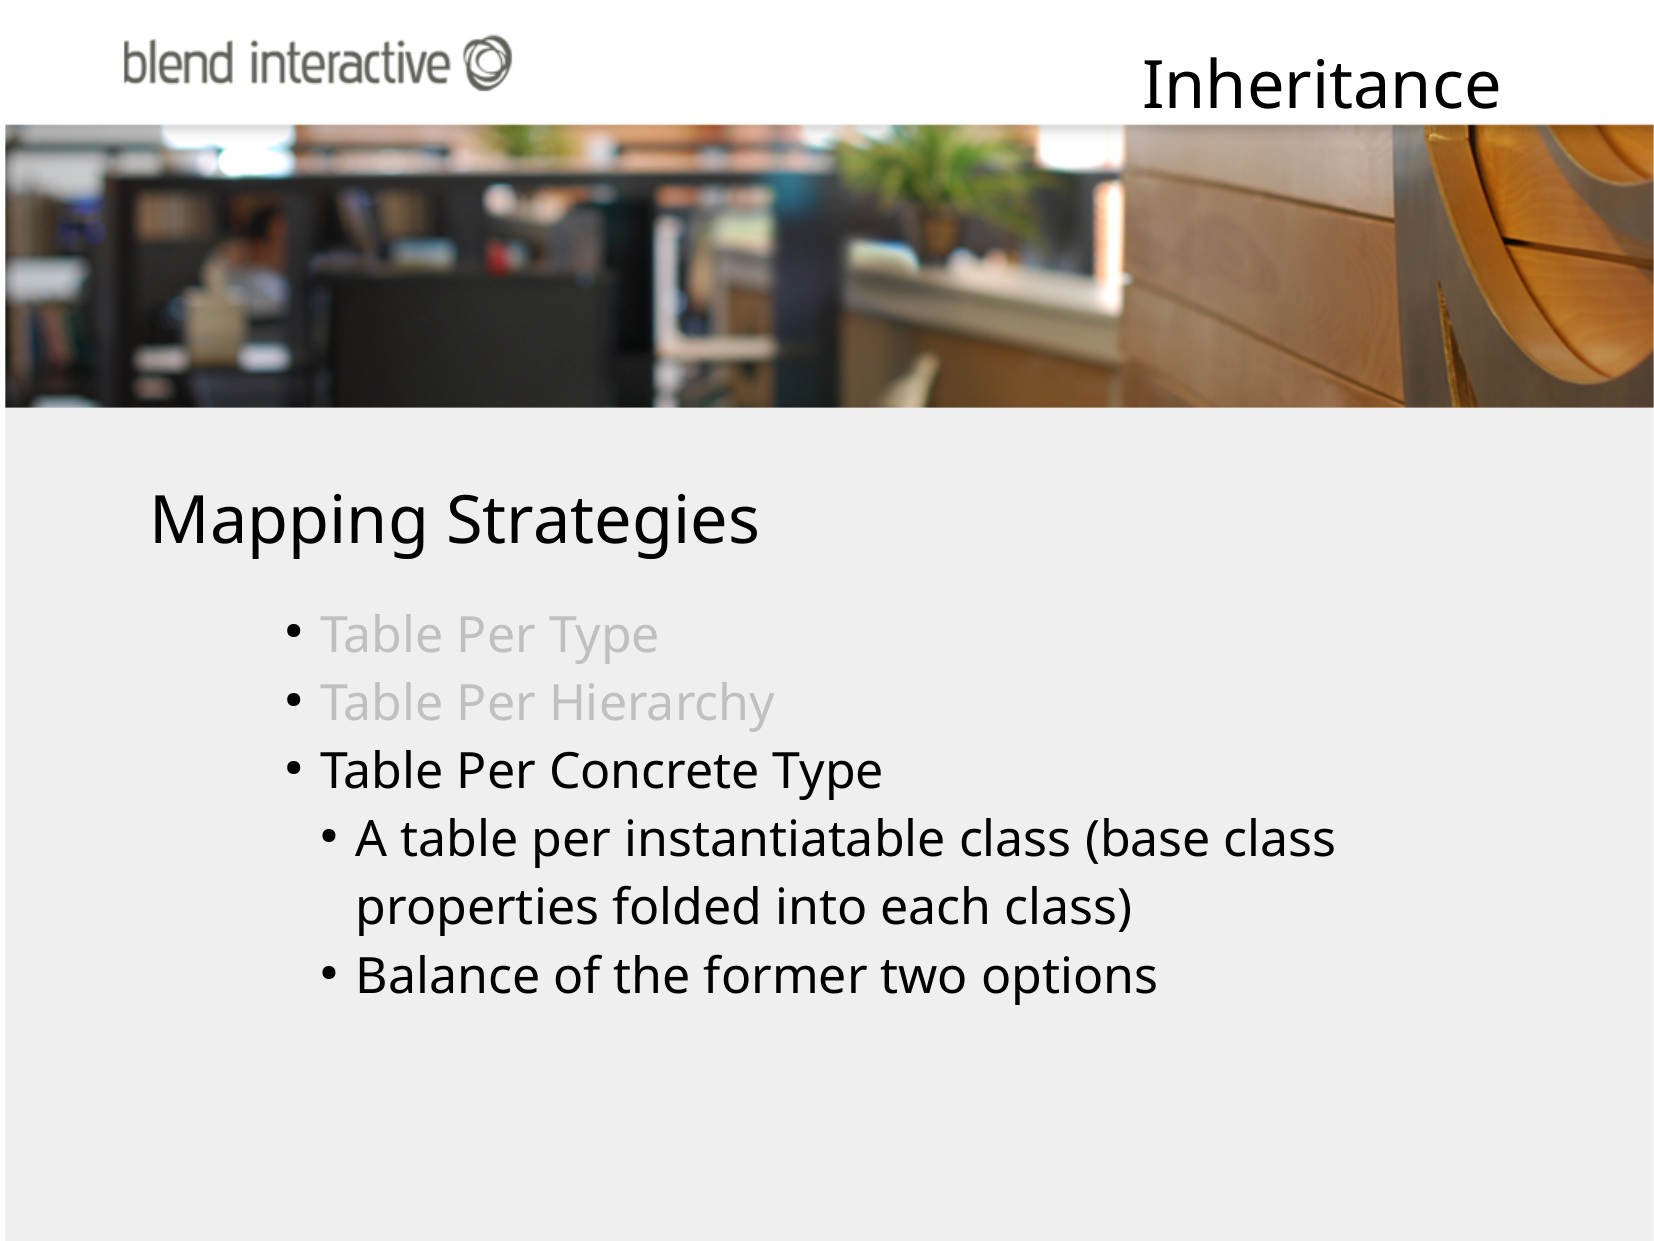

Inheritance
Mapping Strategies
Table Per Type
Table Per Hierarchy
Table Per Concrete Type
A table per instantiatable class (base class properties folded into each class)
Balance of the former two options